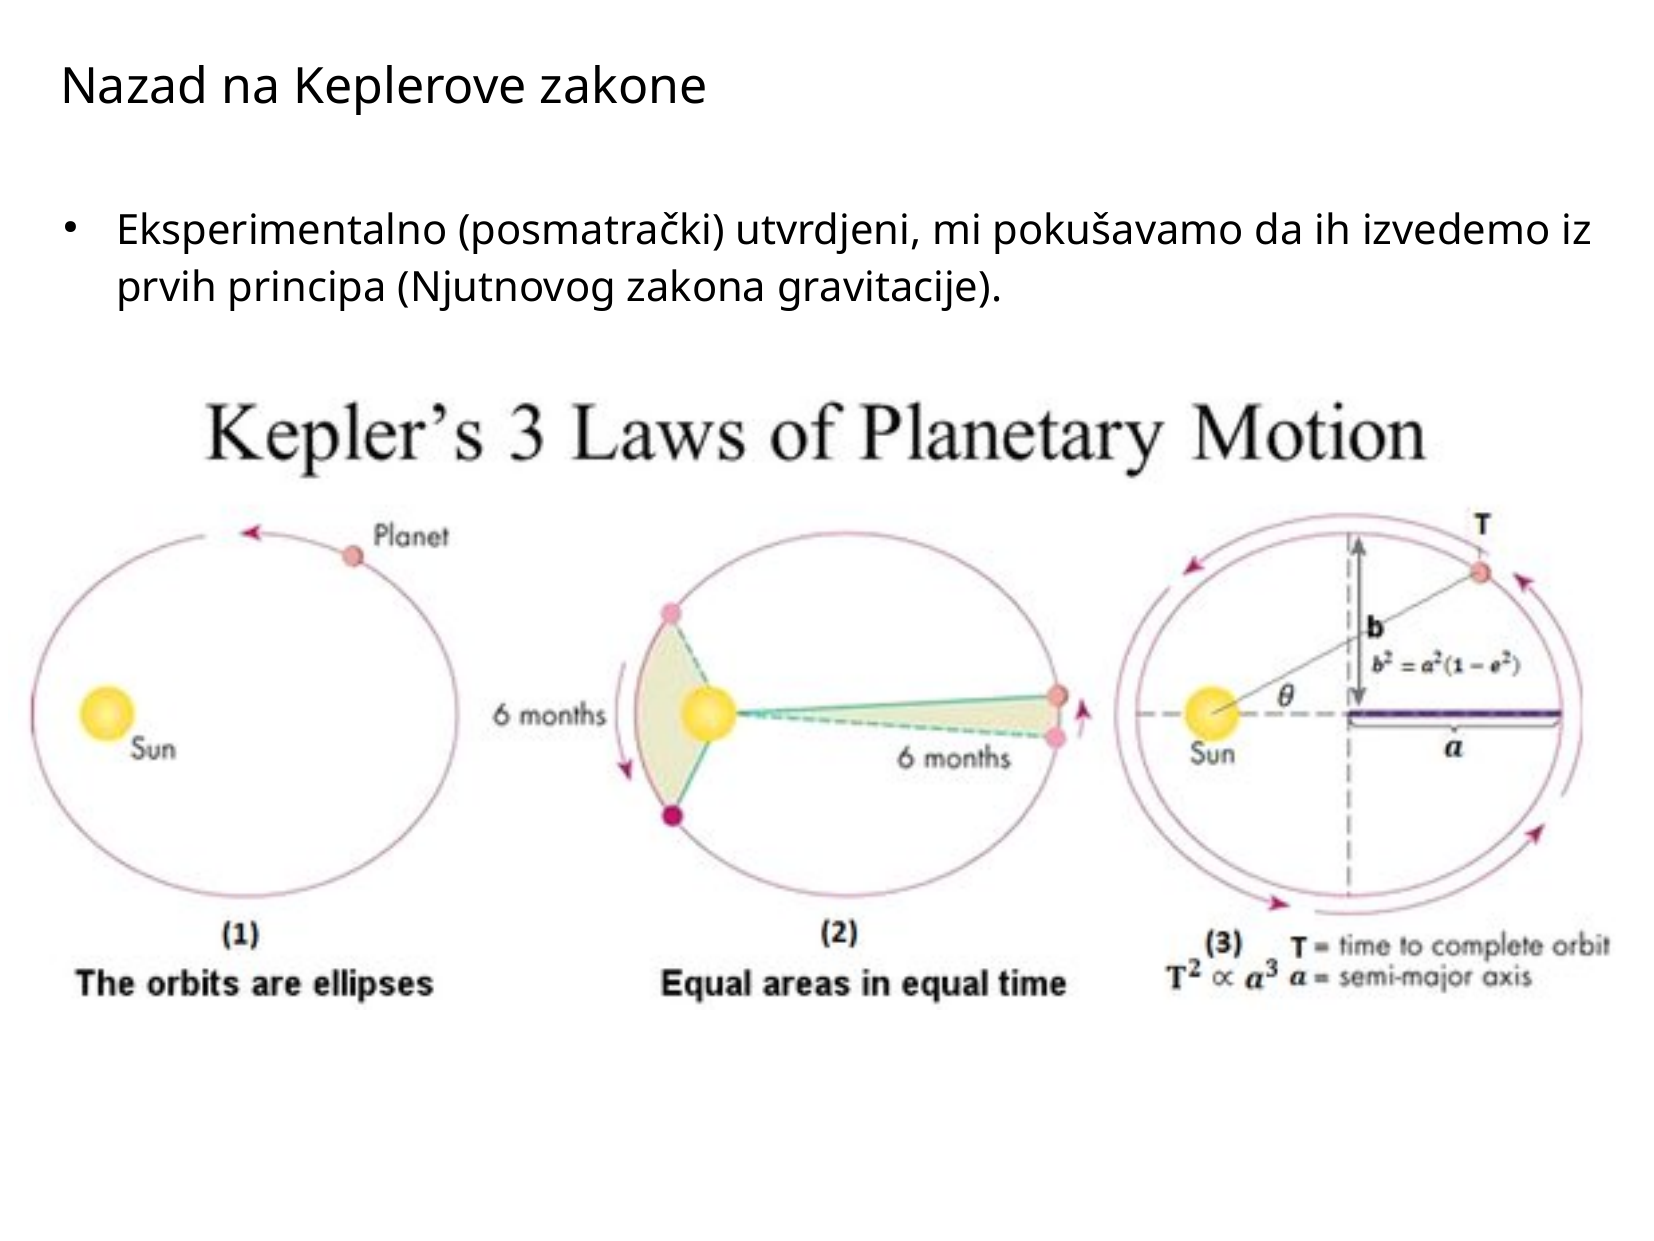

# Nazad na Keplerove zakone
Eksperimentalno (posmatrački) utvrdjeni, mi pokušavamo da ih izvedemo iz prvih principa (Njutnovog zakona gravitacije).